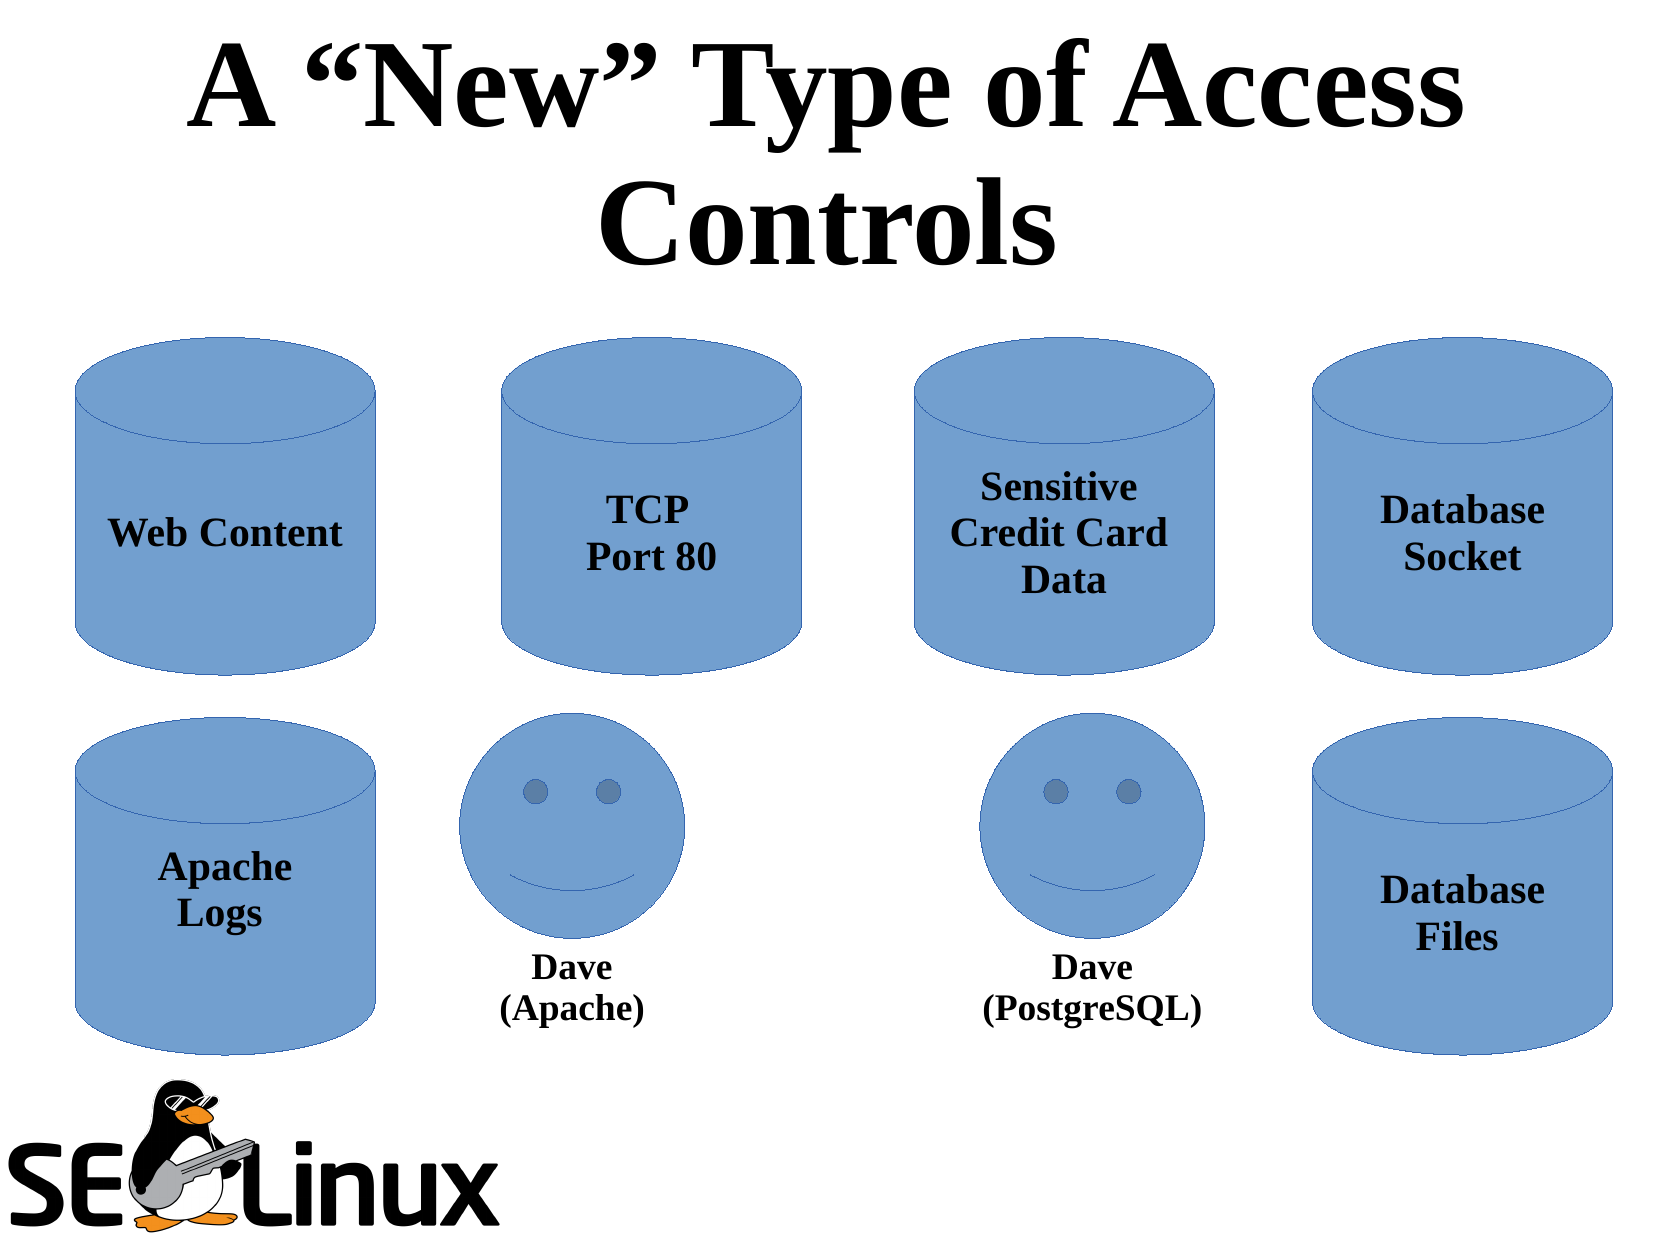

# A “New” Type of Access Controls
Web Content
TCP
Port 80
Sensitive
Credit Card
Data
Database
Socket
Dave
(Apache)
Dave
(PostgreSQL)
Apache
Logs
Database
Files